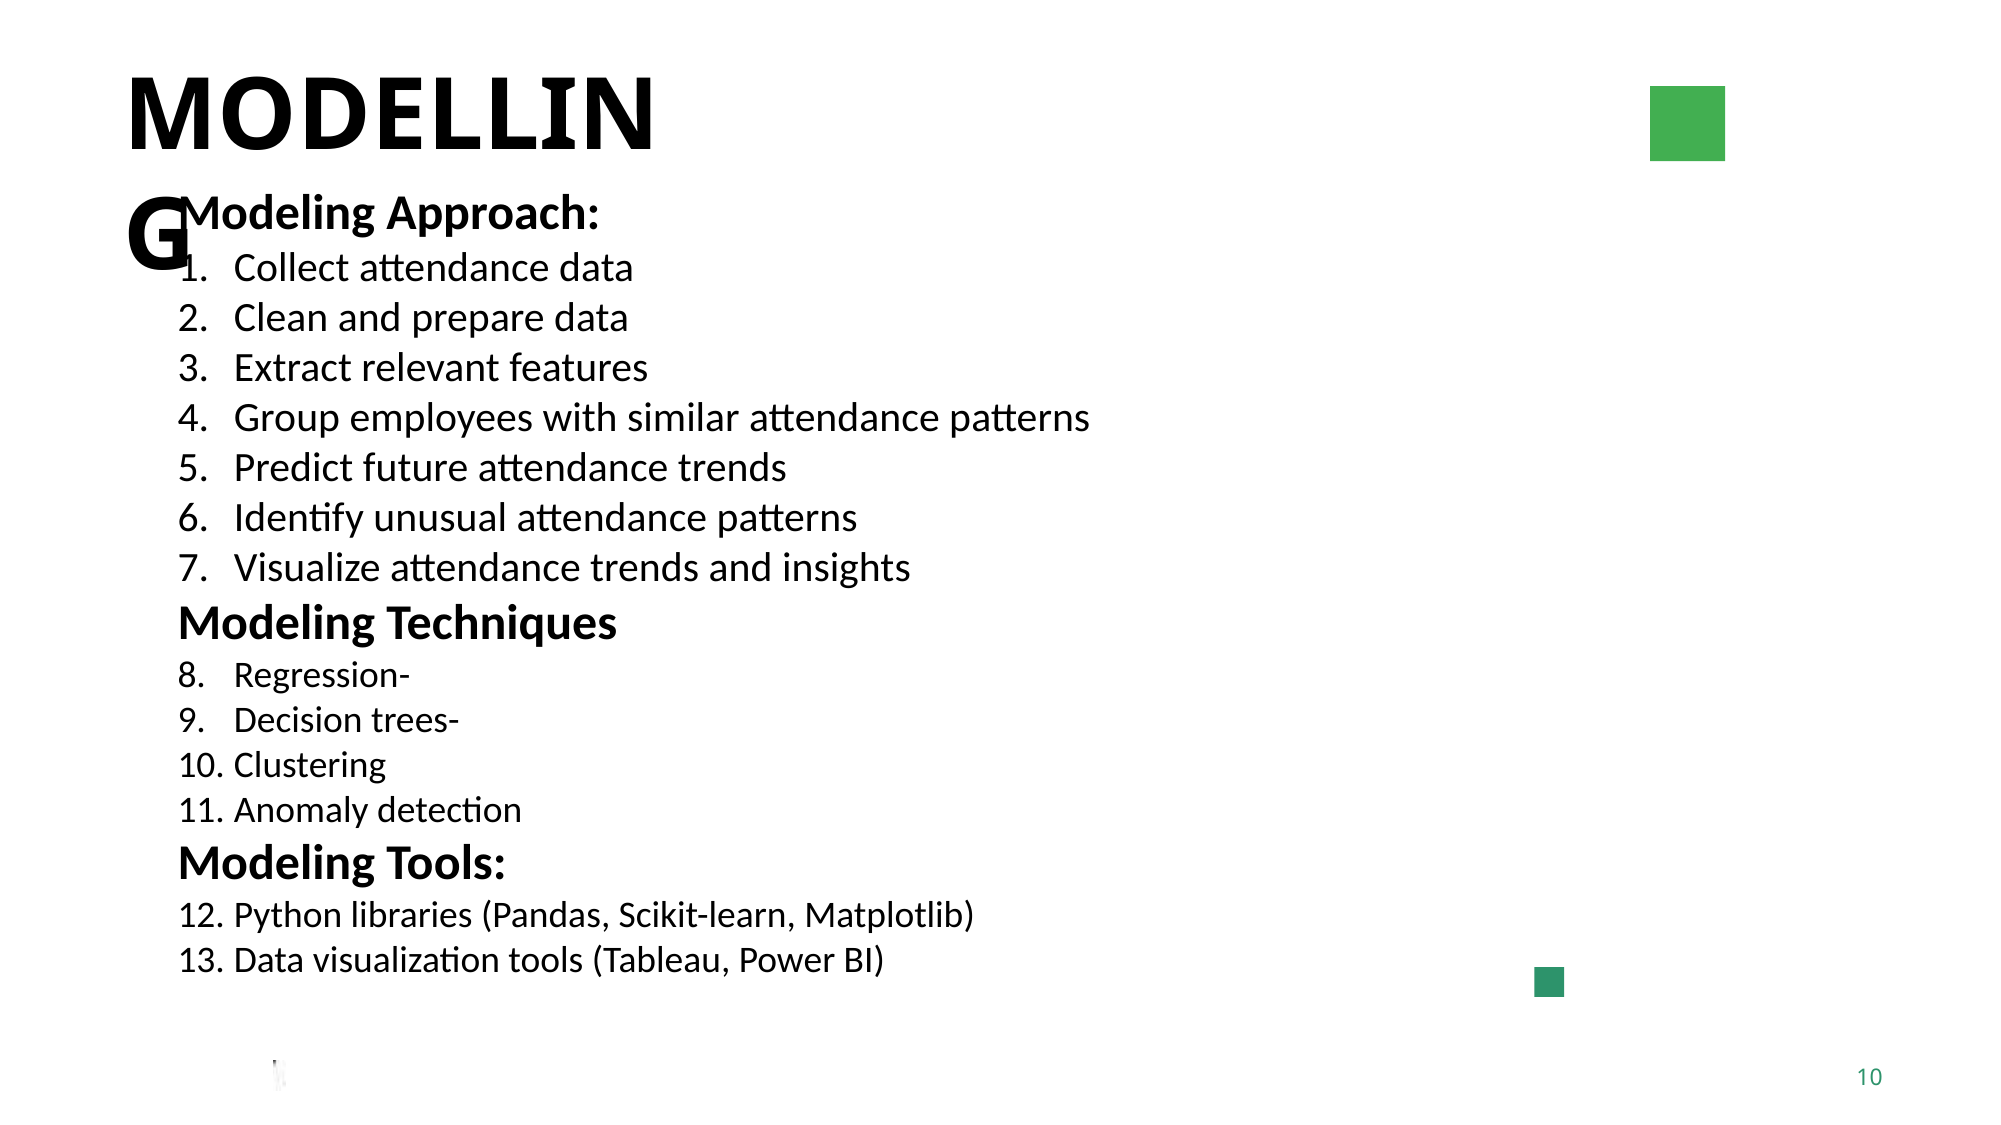

MODELLING
Modeling Approach:
Collect attendance data
Clean and prepare data
Extract relevant features
Group employees with similar attendance patterns
Predict future attendance trends
Identify unusual attendance patterns
Visualize attendance trends and insights
Modeling Techniques
Regression-
Decision trees-
Clustering
Anomaly detection
Modeling Tools:
Python libraries (Pandas, Scikit-learn, Matplotlib)
Data visualization tools (Tableau, Power BI)